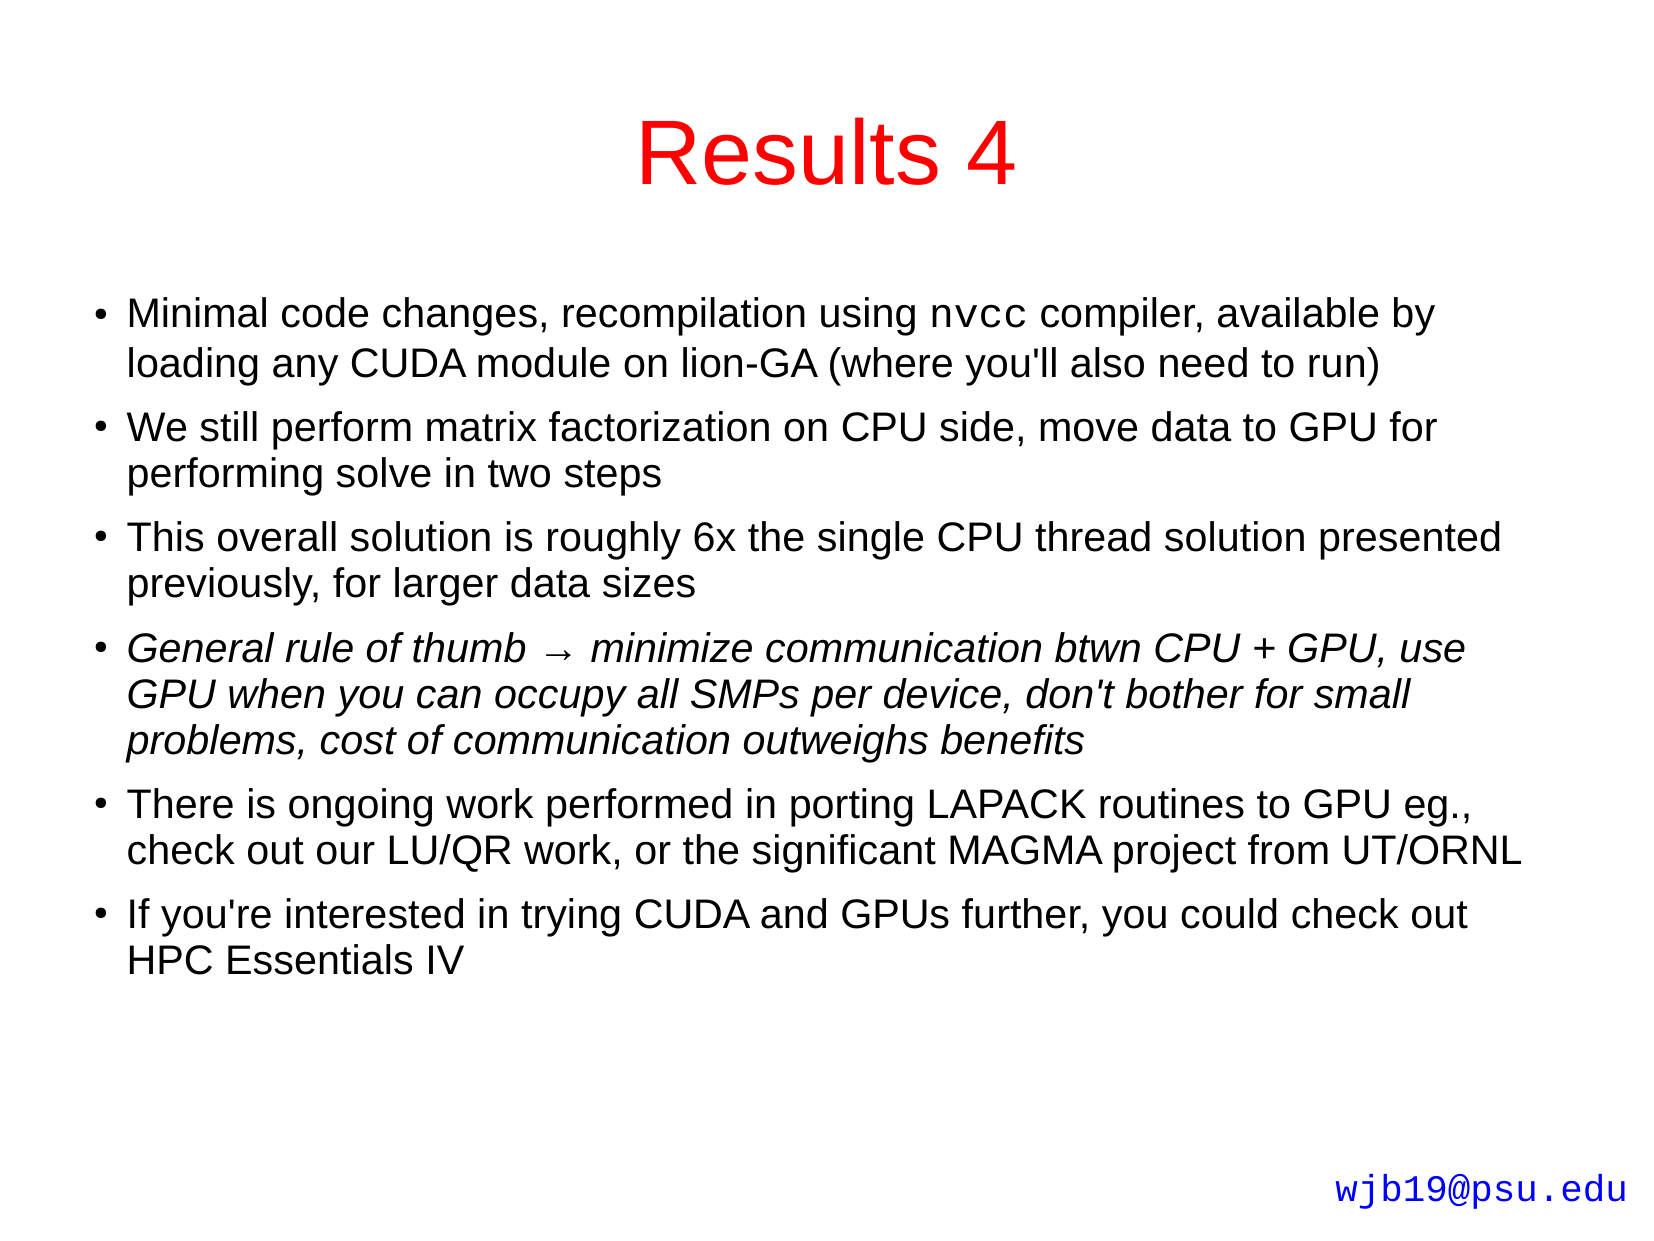

# Results 4
Minimal code changes, recompilation using nvcc compiler, available by loading any CUDA module on lion-GA (where you'll also need to run)
We still perform matrix factorization on CPU side, move data to GPU for performing solve in two steps
This overall solution is roughly 6x the single CPU thread solution presented previously, for larger data sizes
General rule of thumb → minimize communication btwn CPU + GPU, use GPU when you can occupy all SMPs per device, don't bother for small problems, cost of communication outweighs benefits
There is ongoing work performed in porting LAPACK routines to GPU eg., check out our LU/QR work, or the significant MAGMA project from UT/ORNL
If you're interested in trying CUDA and GPUs further, you could check out HPC Essentials IV
wjb19@psu.edu